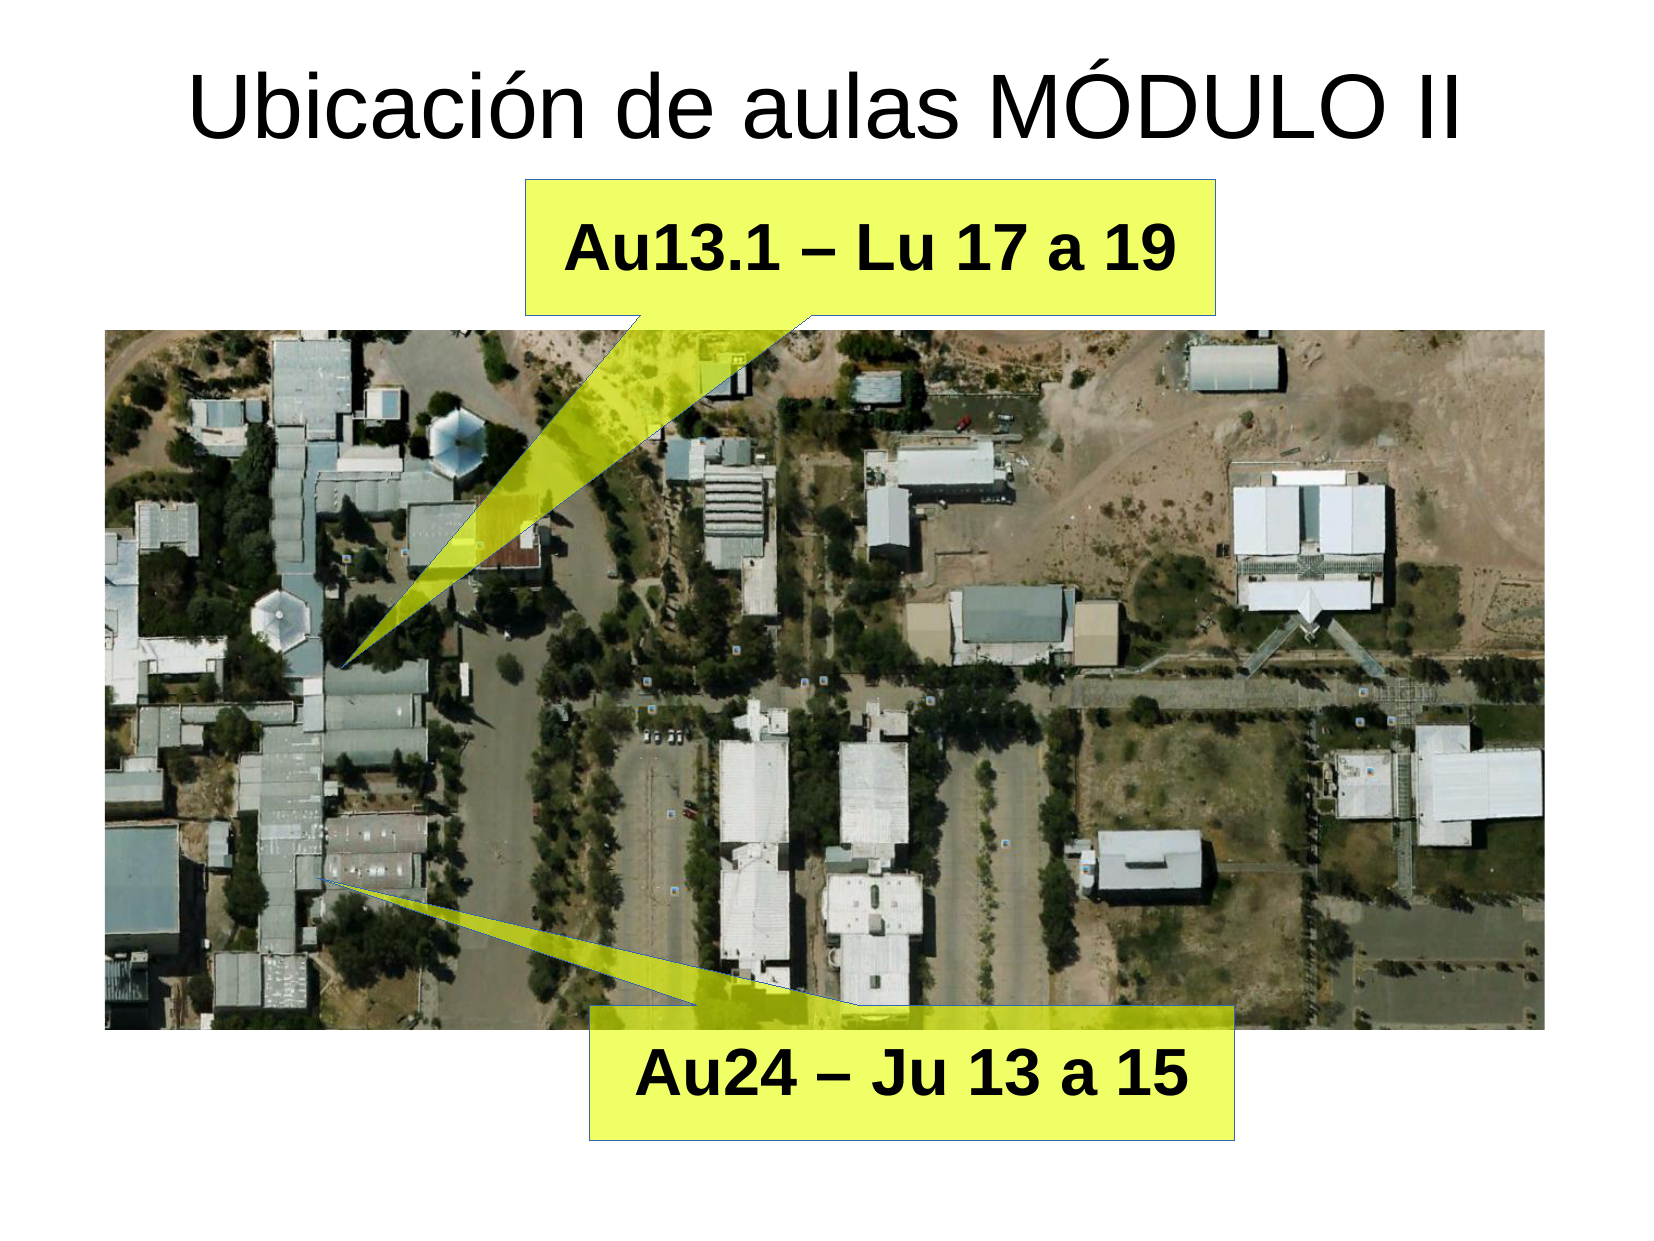

# Ubicación de aulas MÓDULO II
Au13.1 – Lu 17 a 19
Au24 – Ju 13 a 15